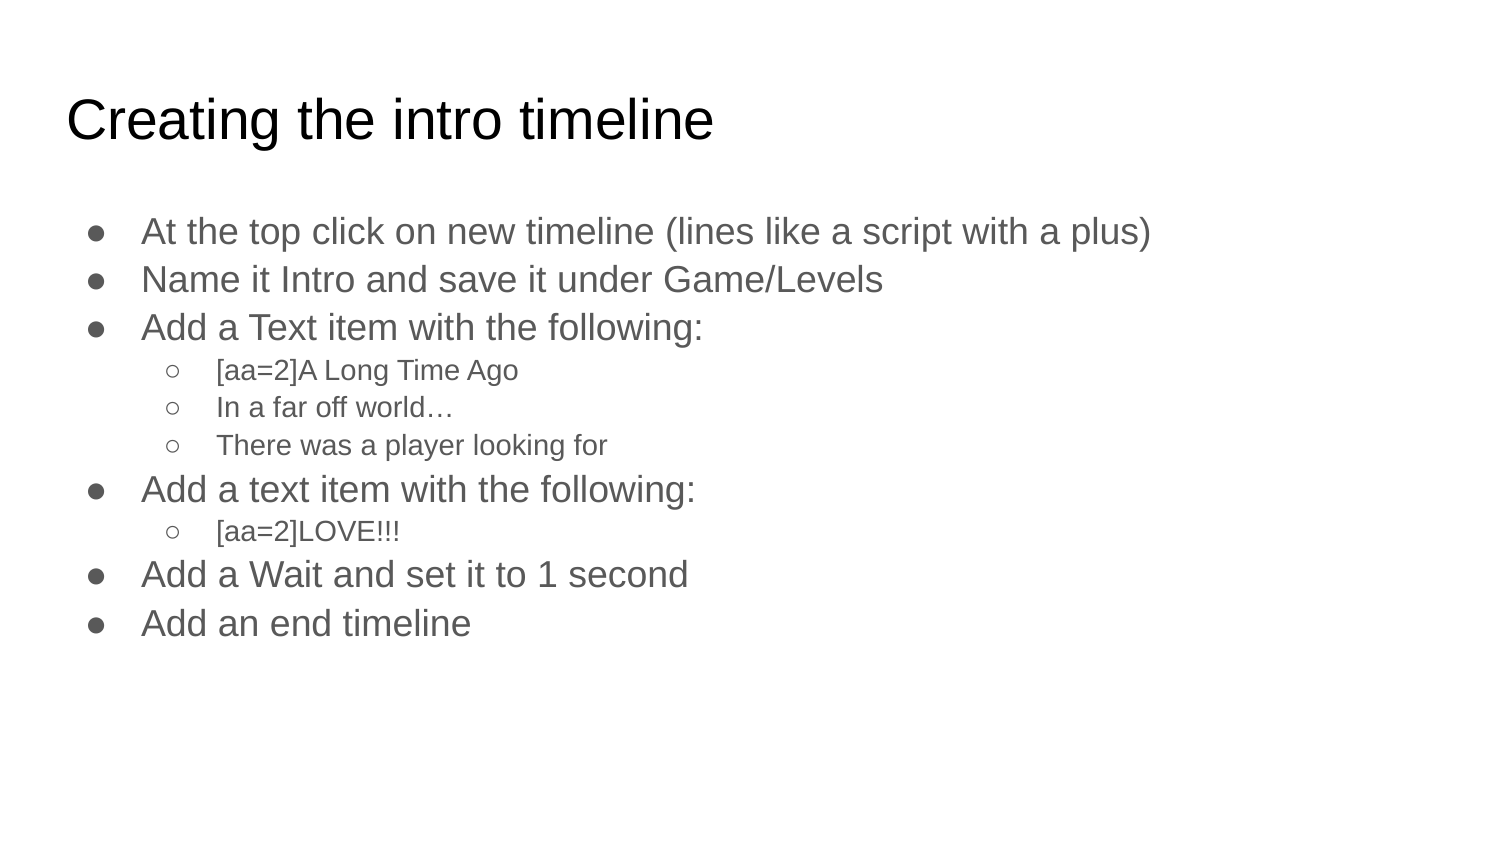

# Creating the intro timeline
At the top click on new timeline (lines like a script with a plus)
Name it Intro and save it under Game/Levels
Add a Text item with the following:
[aa=2]A Long Time Ago
In a far off world…
There was a player looking for
Add a text item with the following:
[aa=2]LOVE!!!
Add a Wait and set it to 1 second
Add an end timeline